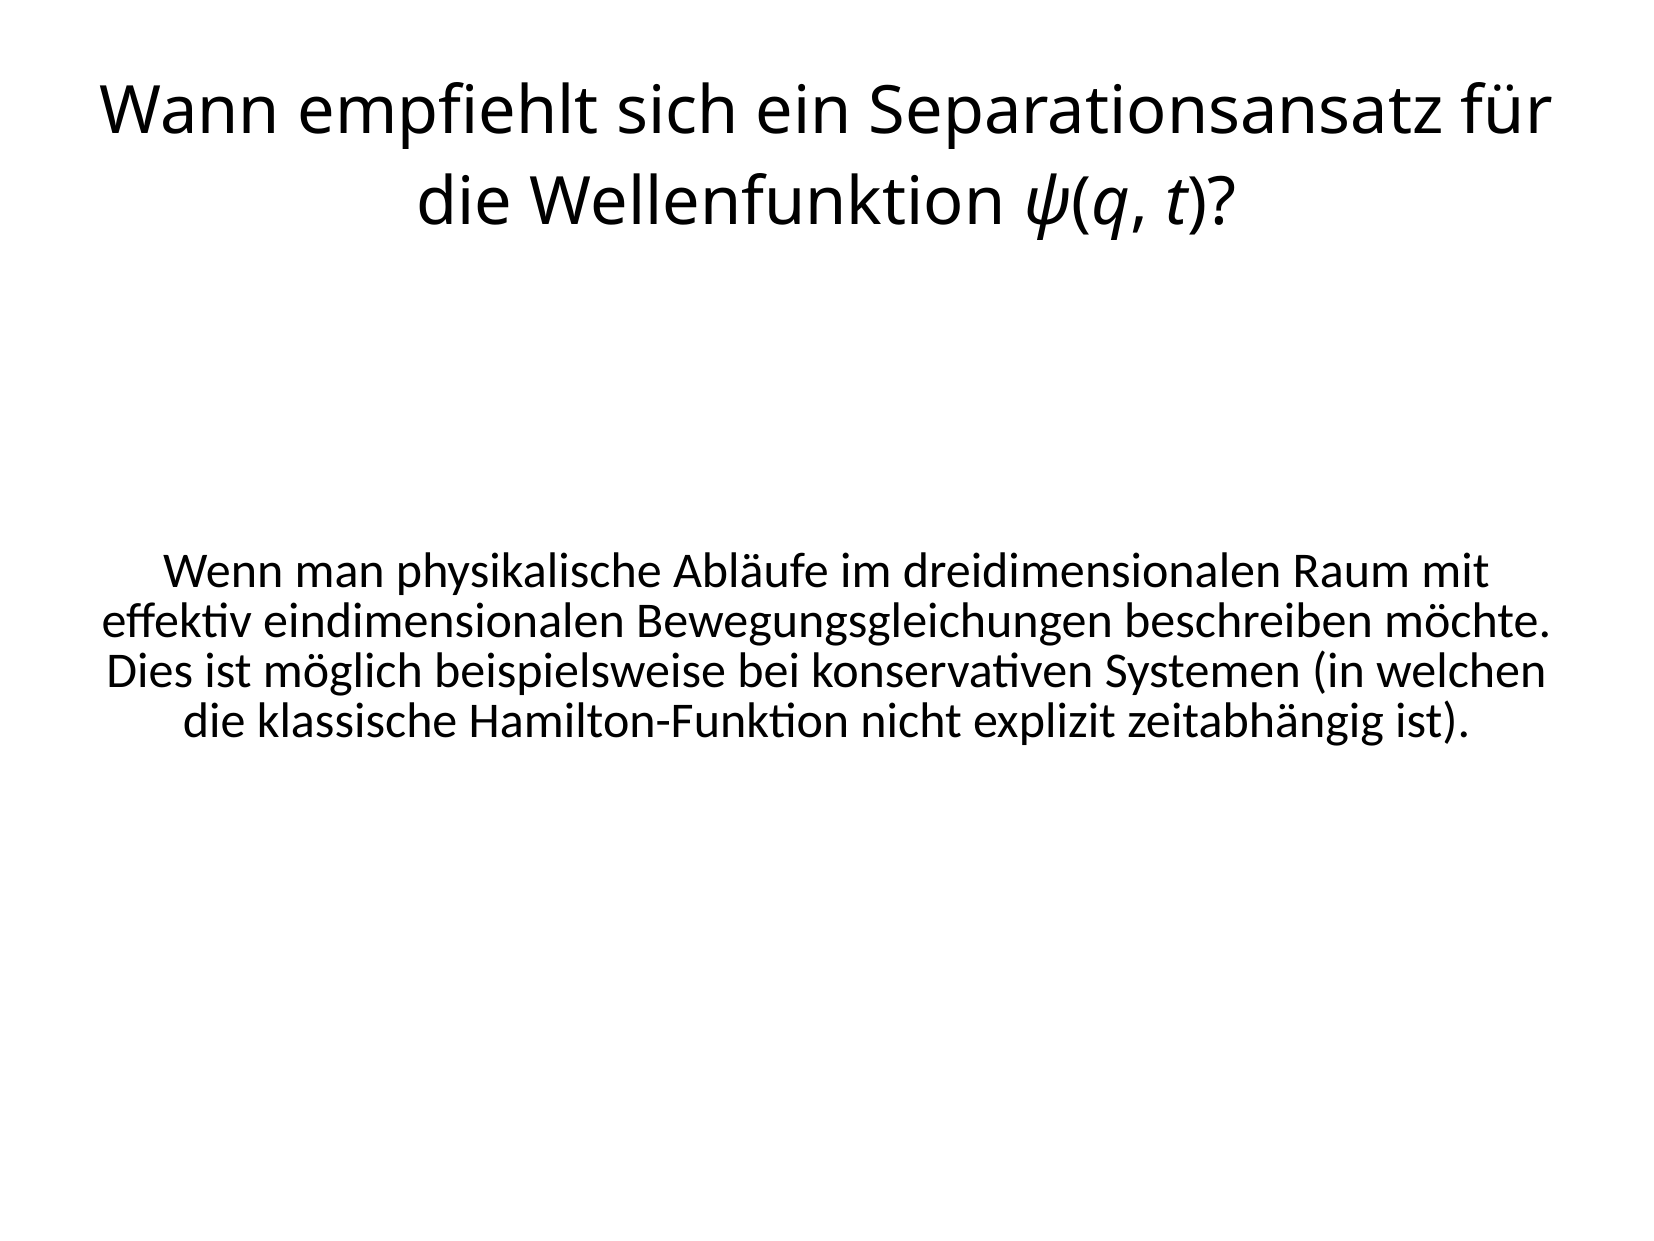

# Wann empfiehlt sich ein Separationsansatz für die Wellenfunktion ψ(q, t)?
Wenn man physikalische Abläufe im dreidimensionalen Raum mit effektiv eindimensionalen Bewegungsgleichungen beschreiben möchte.
Dies ist möglich beispielsweise bei konservativen Systemen (in welchen die klassische Hamilton-Funktion nicht explizit zeitabhängig ist).